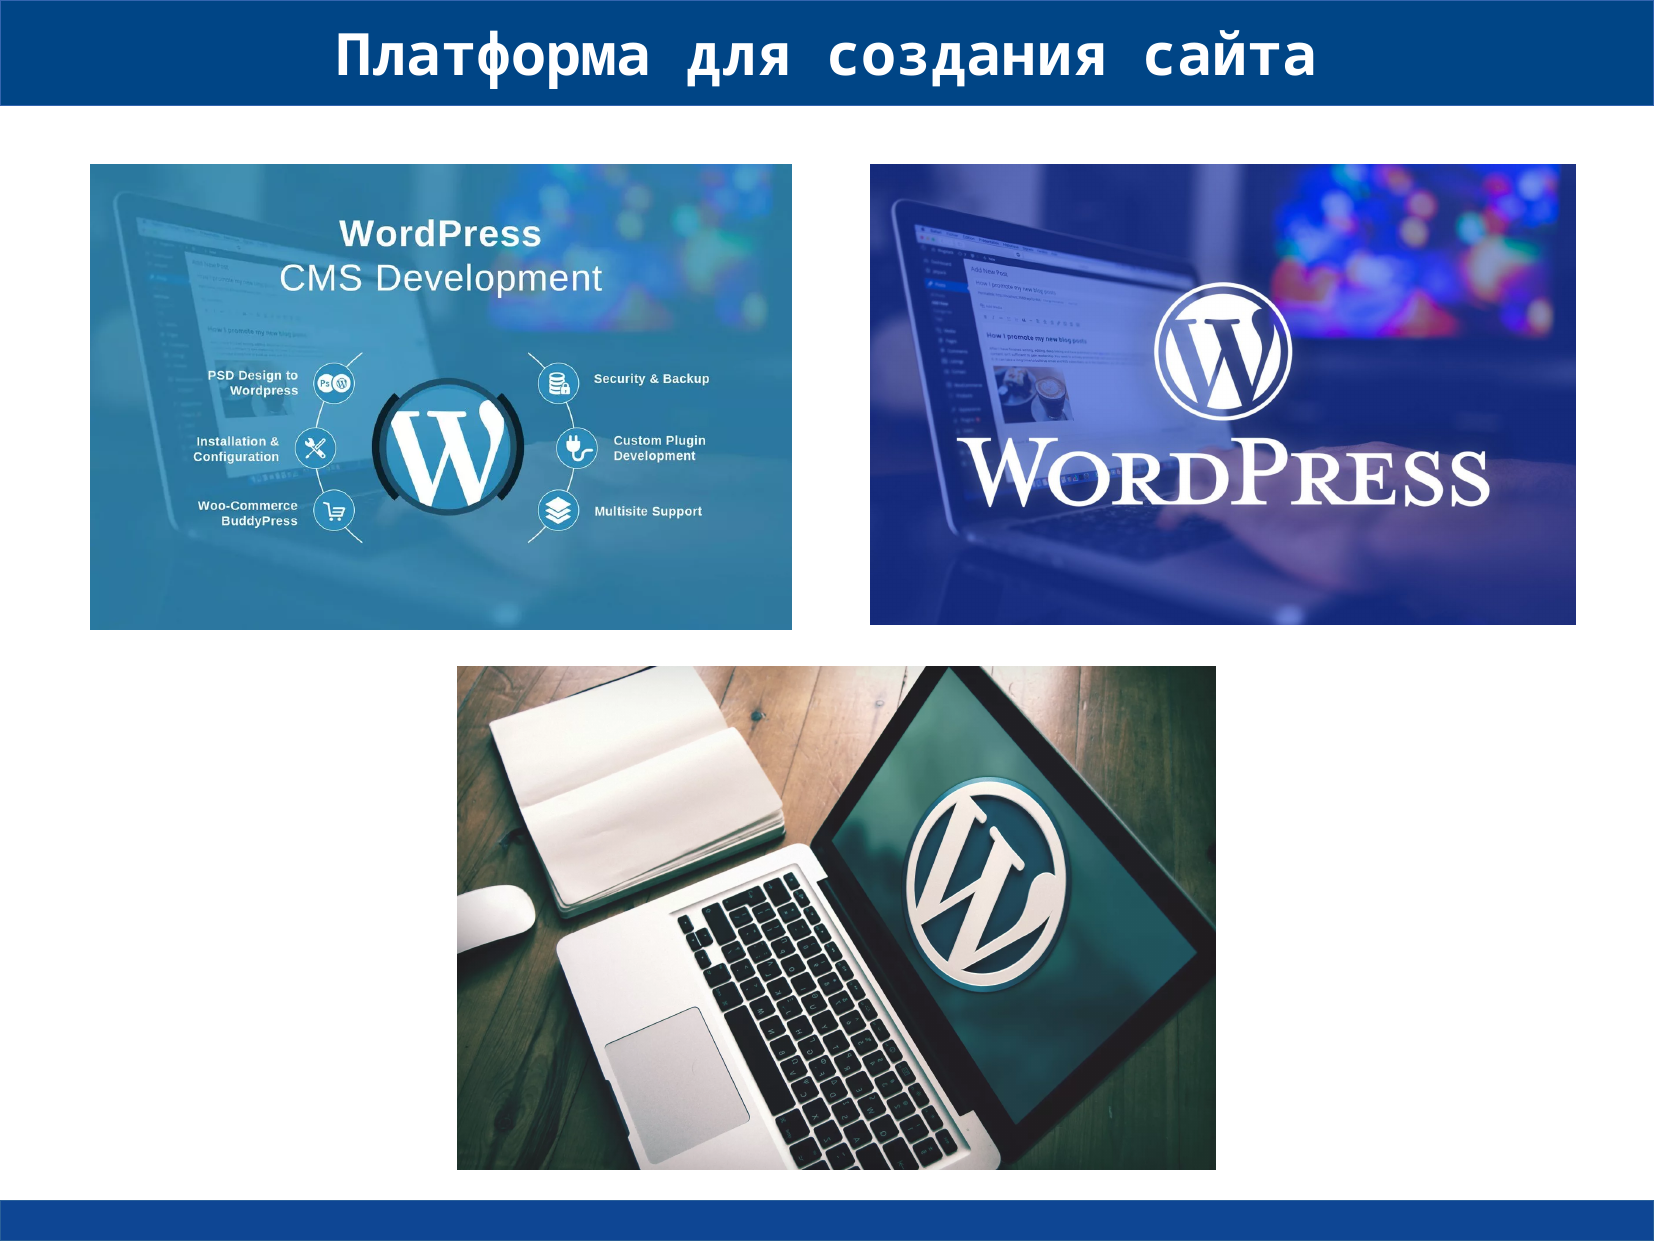

# Платформа для создания сайта
Your name here (insert->page number)
7